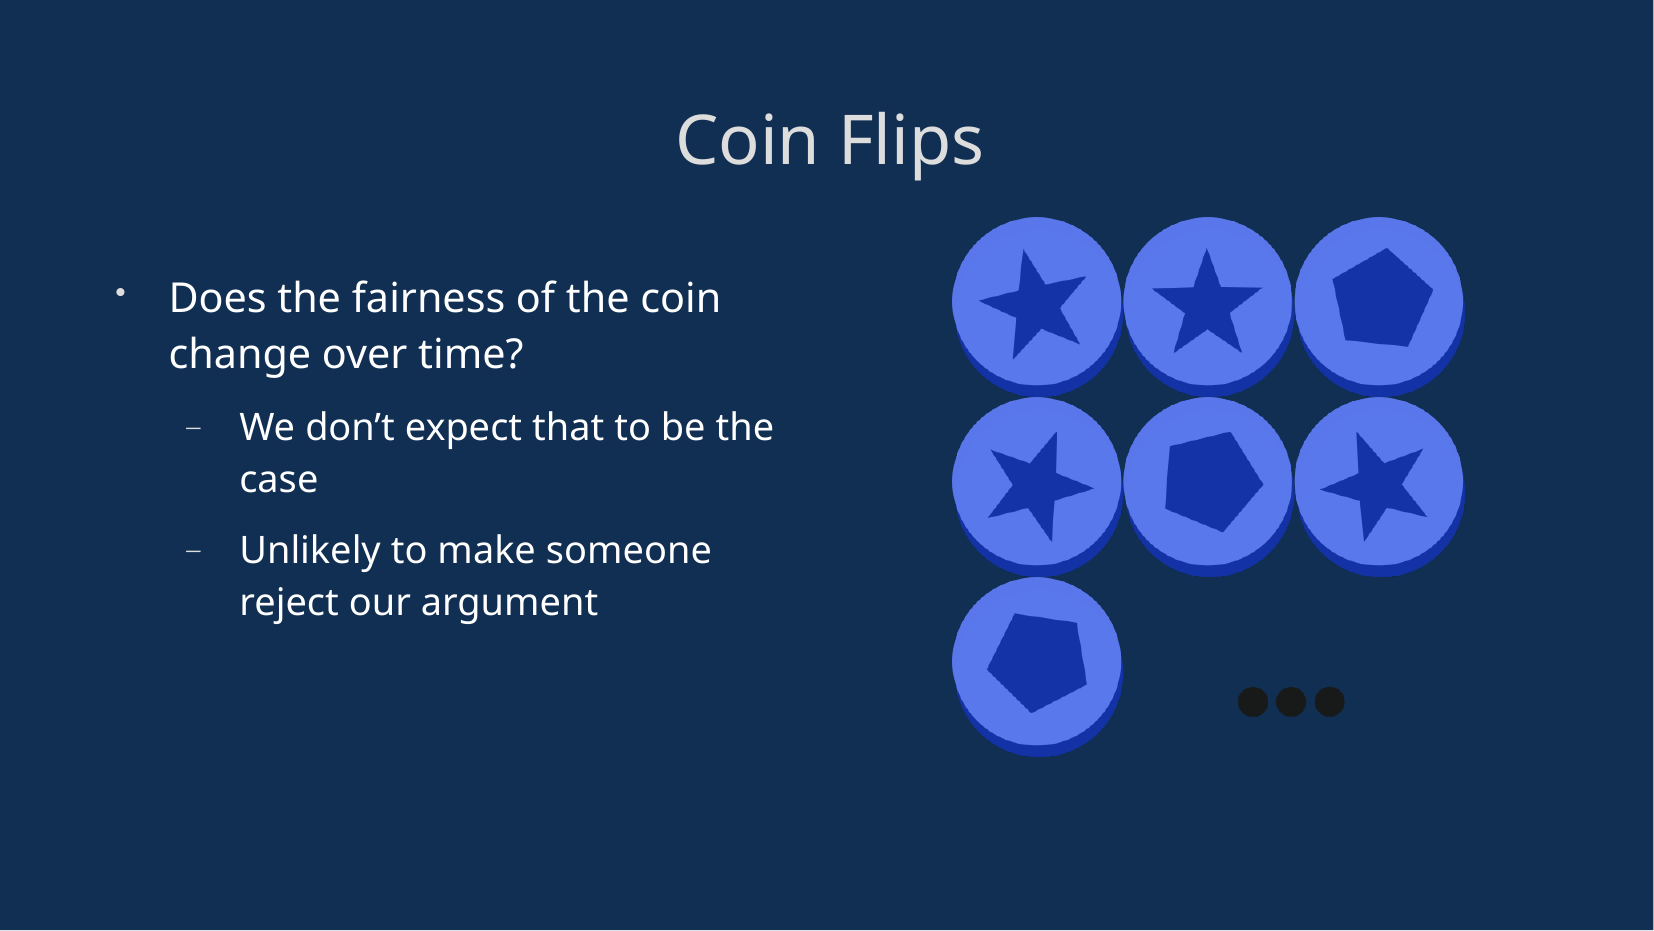

# Coin Flips
Does the fairness of the coin change over time?
We don’t expect that to be the case
Unlikely to make someone reject our argument